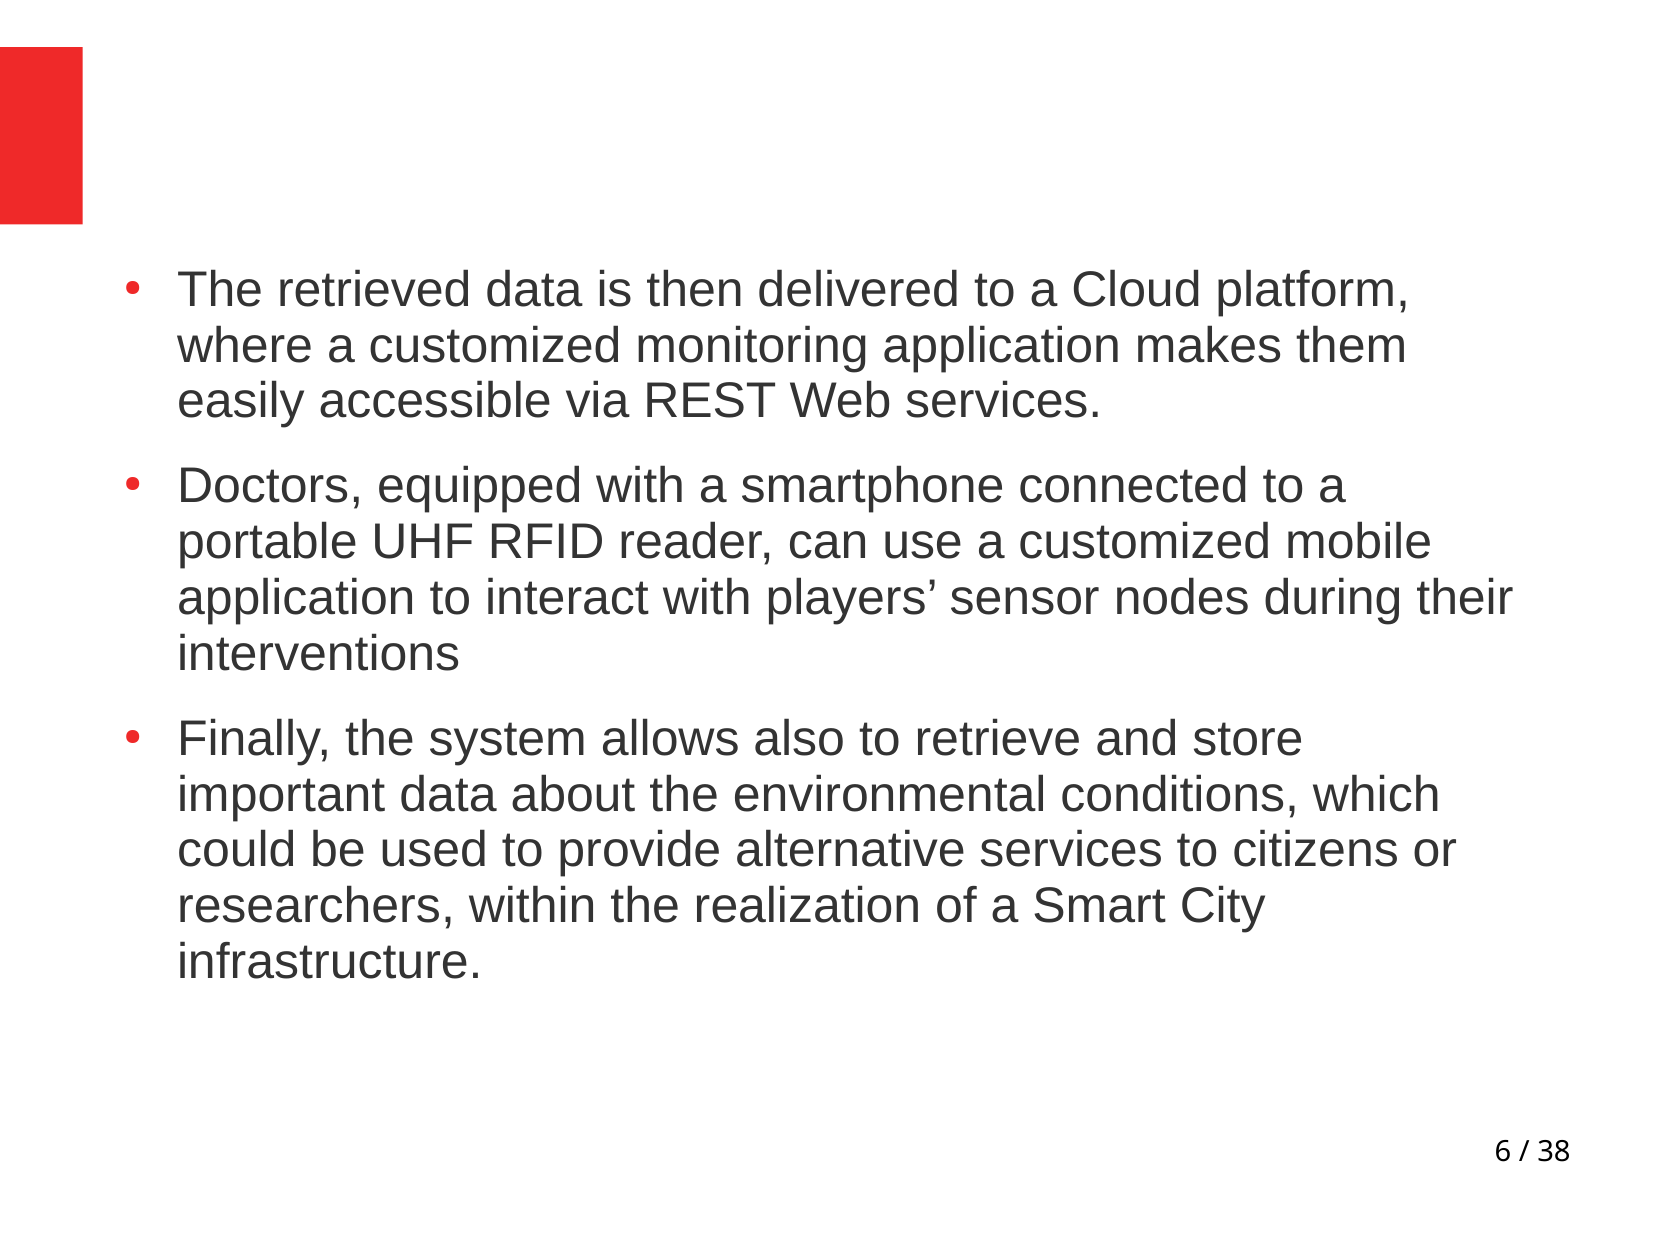

#
The retrieved data is then delivered to a Cloud platform, where a customized monitoring application makes them easily accessible via REST Web services.
Doctors, equipped with a smartphone connected to a portable UHF RFID reader, can use a customized mobile application to interact with players’ sensor nodes during their interventions
Finally, the system allows also to retrieve and store important data about the environmental conditions, which could be used to provide alternative services to citizens or researchers, within the realization of a Smart City infrastructure.
6